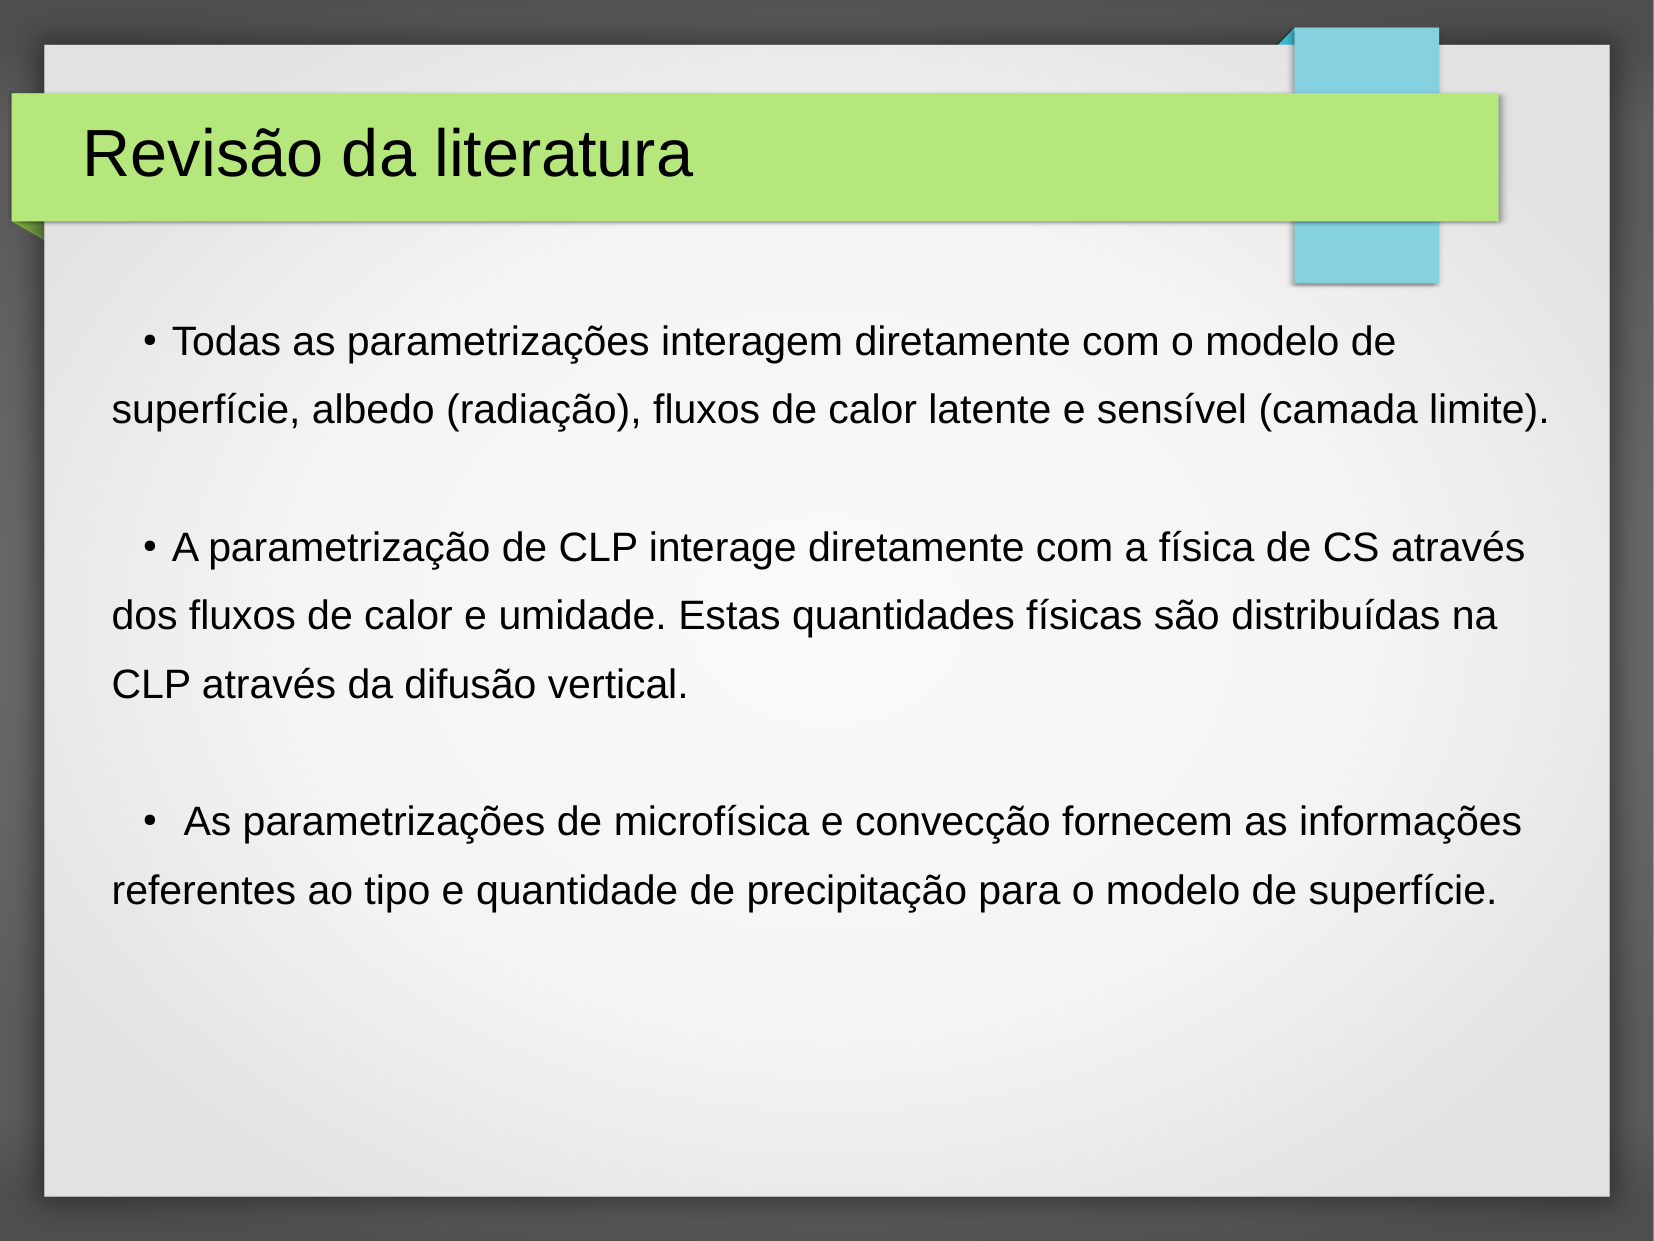

# Revisão da literatura
Todas as parametrizações interagem diretamente com o modelo de superfície, albedo (radiação), fluxos de calor latente e sensível (camada limite).
A parametrização de CLP interage diretamente com a física de CS através dos fluxos de calor e umidade. Estas quantidades físicas são distribuídas na CLP através da difusão vertical.
 As parametrizações de microfísica e convecção fornecem as informações referentes ao tipo e quantidade de precipitação para o modelo de superfície.